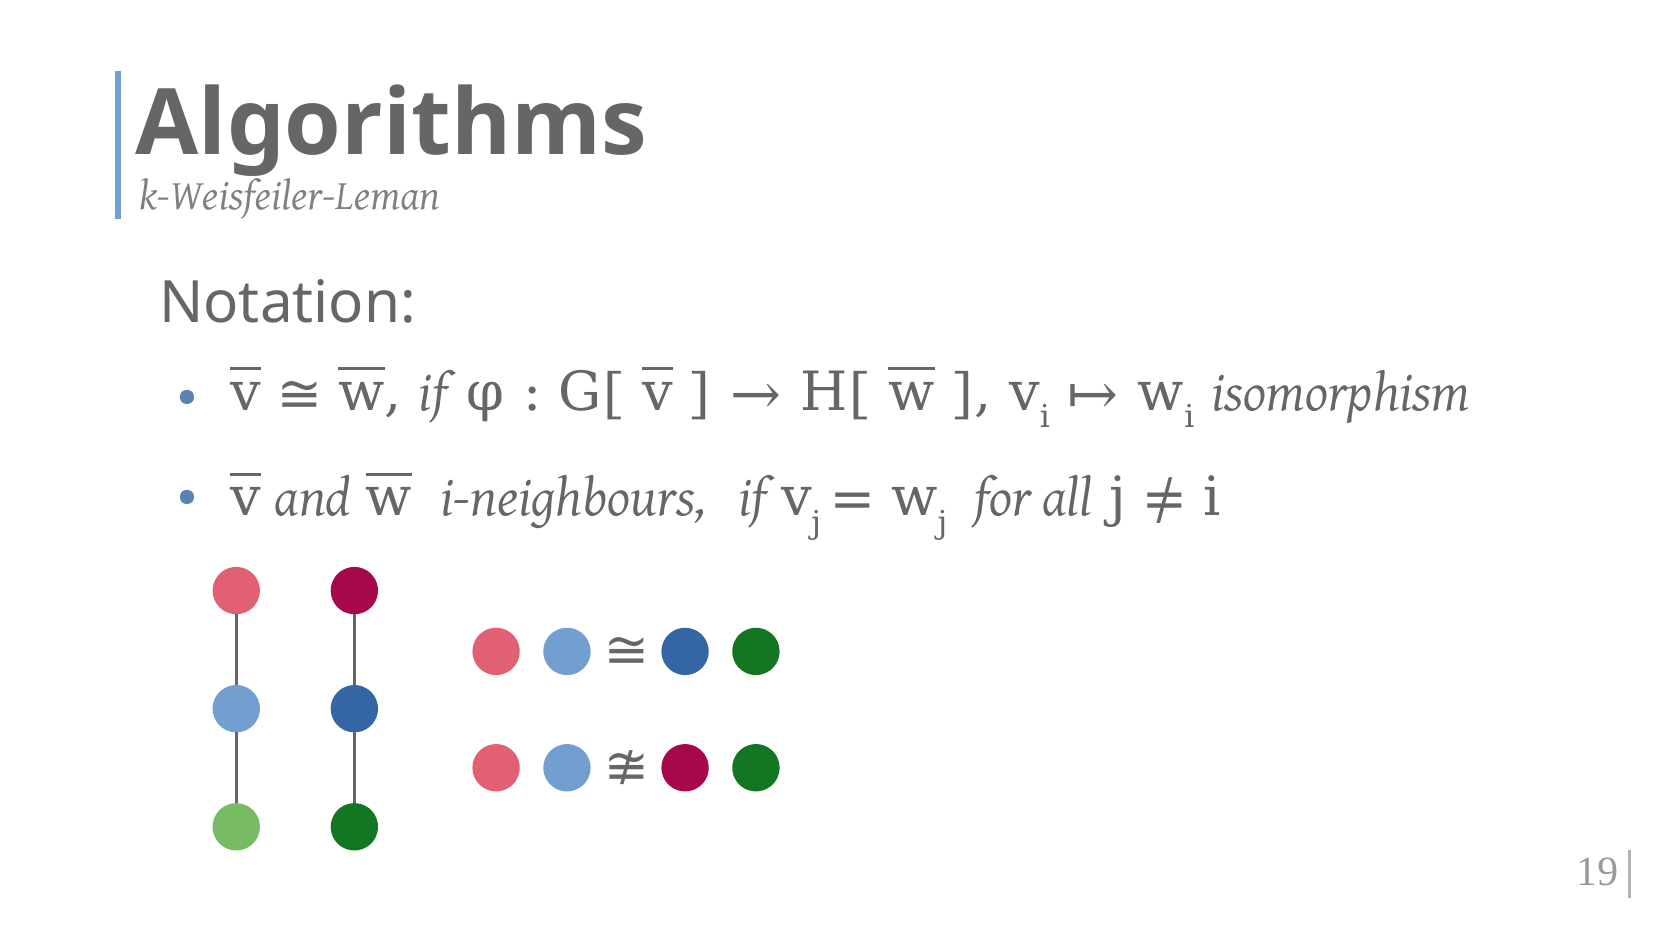

# Algorithms
k-Weisfeiler-Leman
Notation:
v ≅ w, if φ : G[ v ] → H[ w ], vi ↦ wi isomorphism
v and w i-neighbours, if vj = wj for all j ≠ i
≅
≇
19